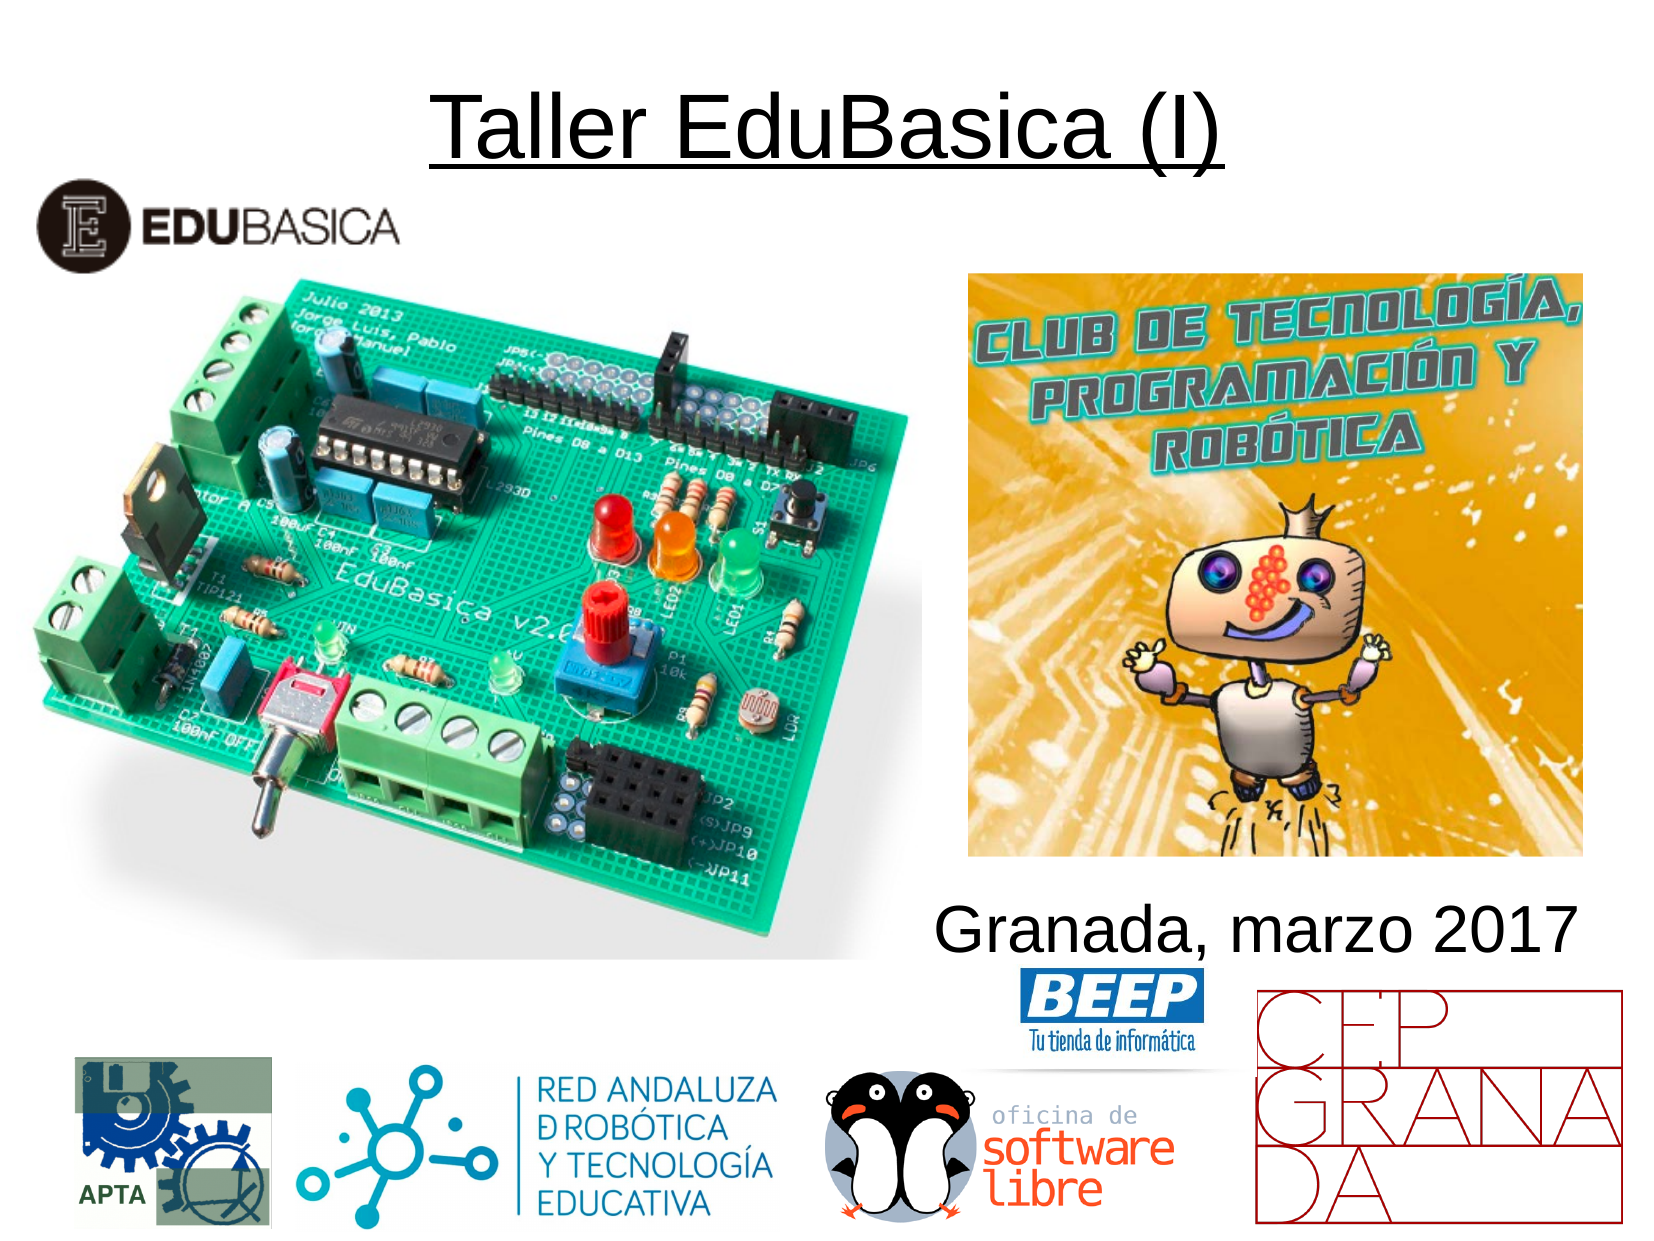

# Taller EduBasica (I)
Granada, marzo 2017